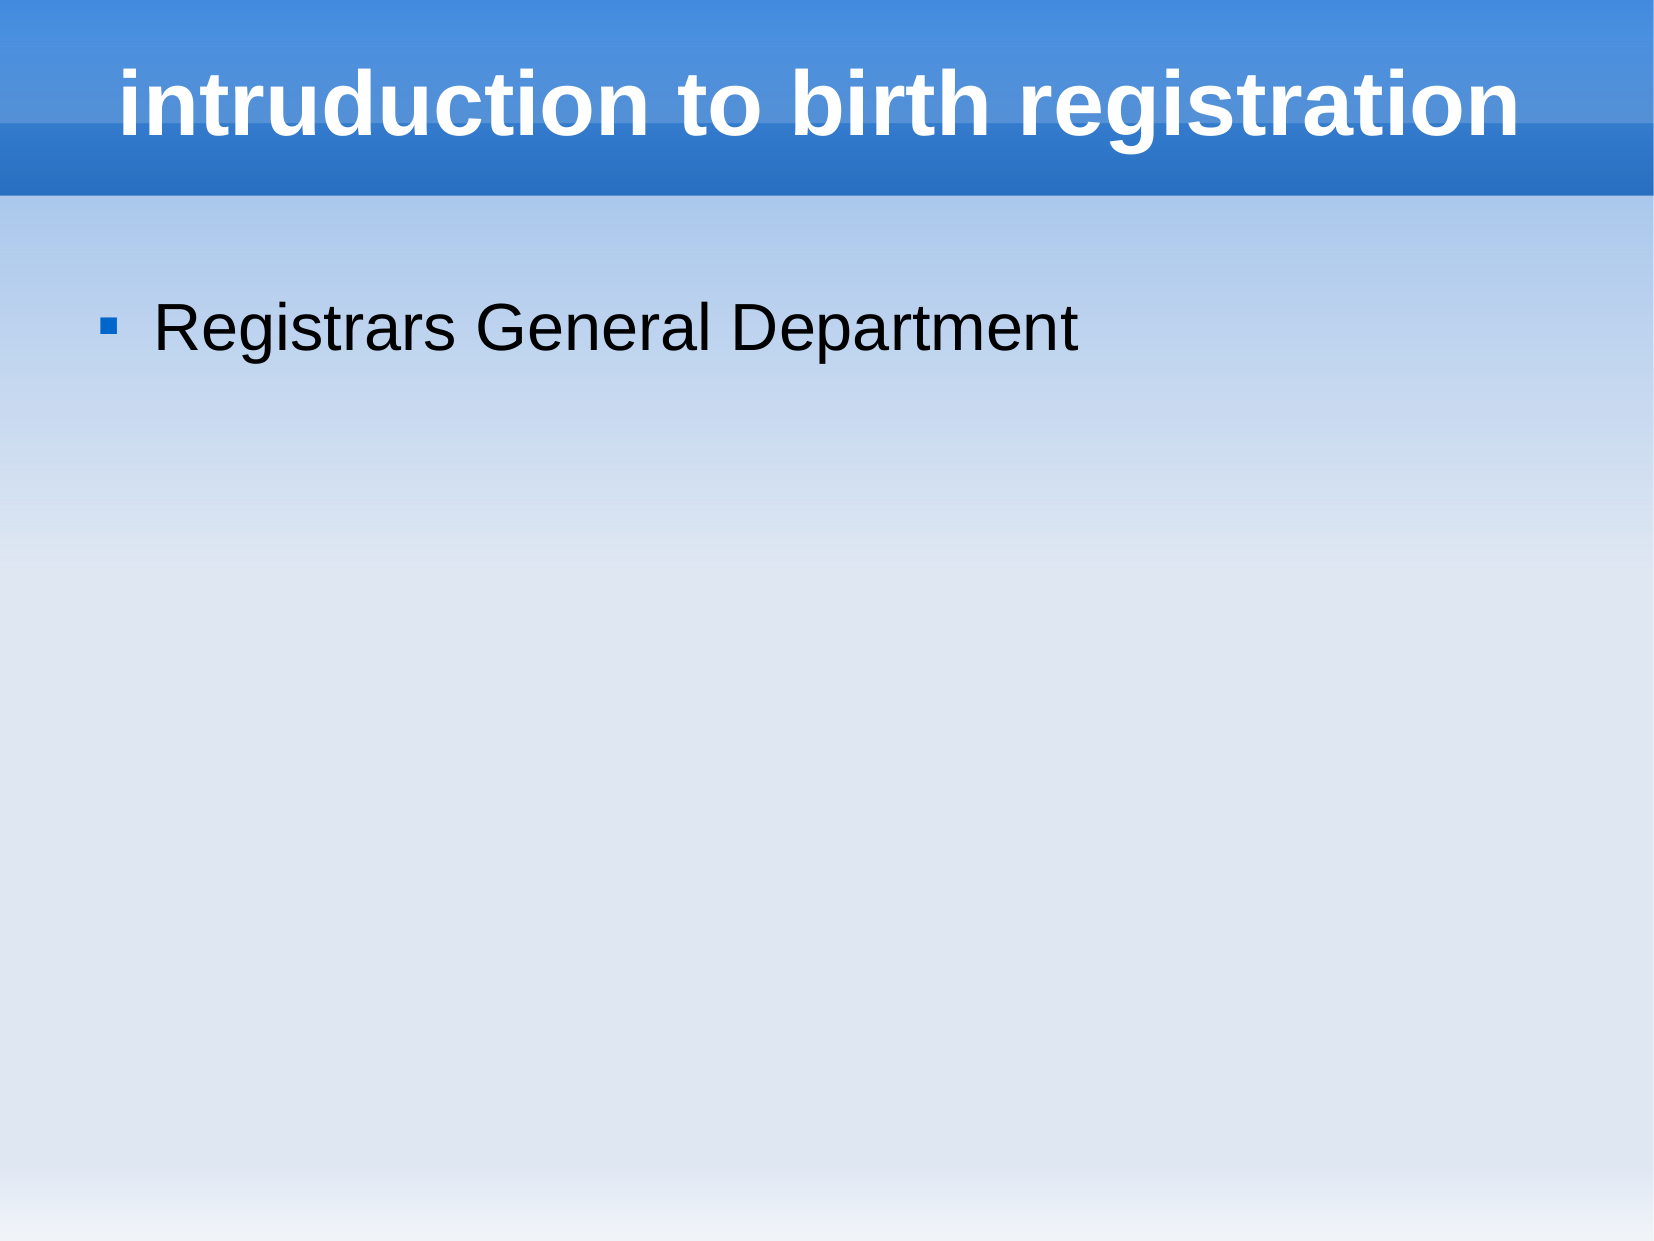

# intruduction to birth registration
Registrars General Department